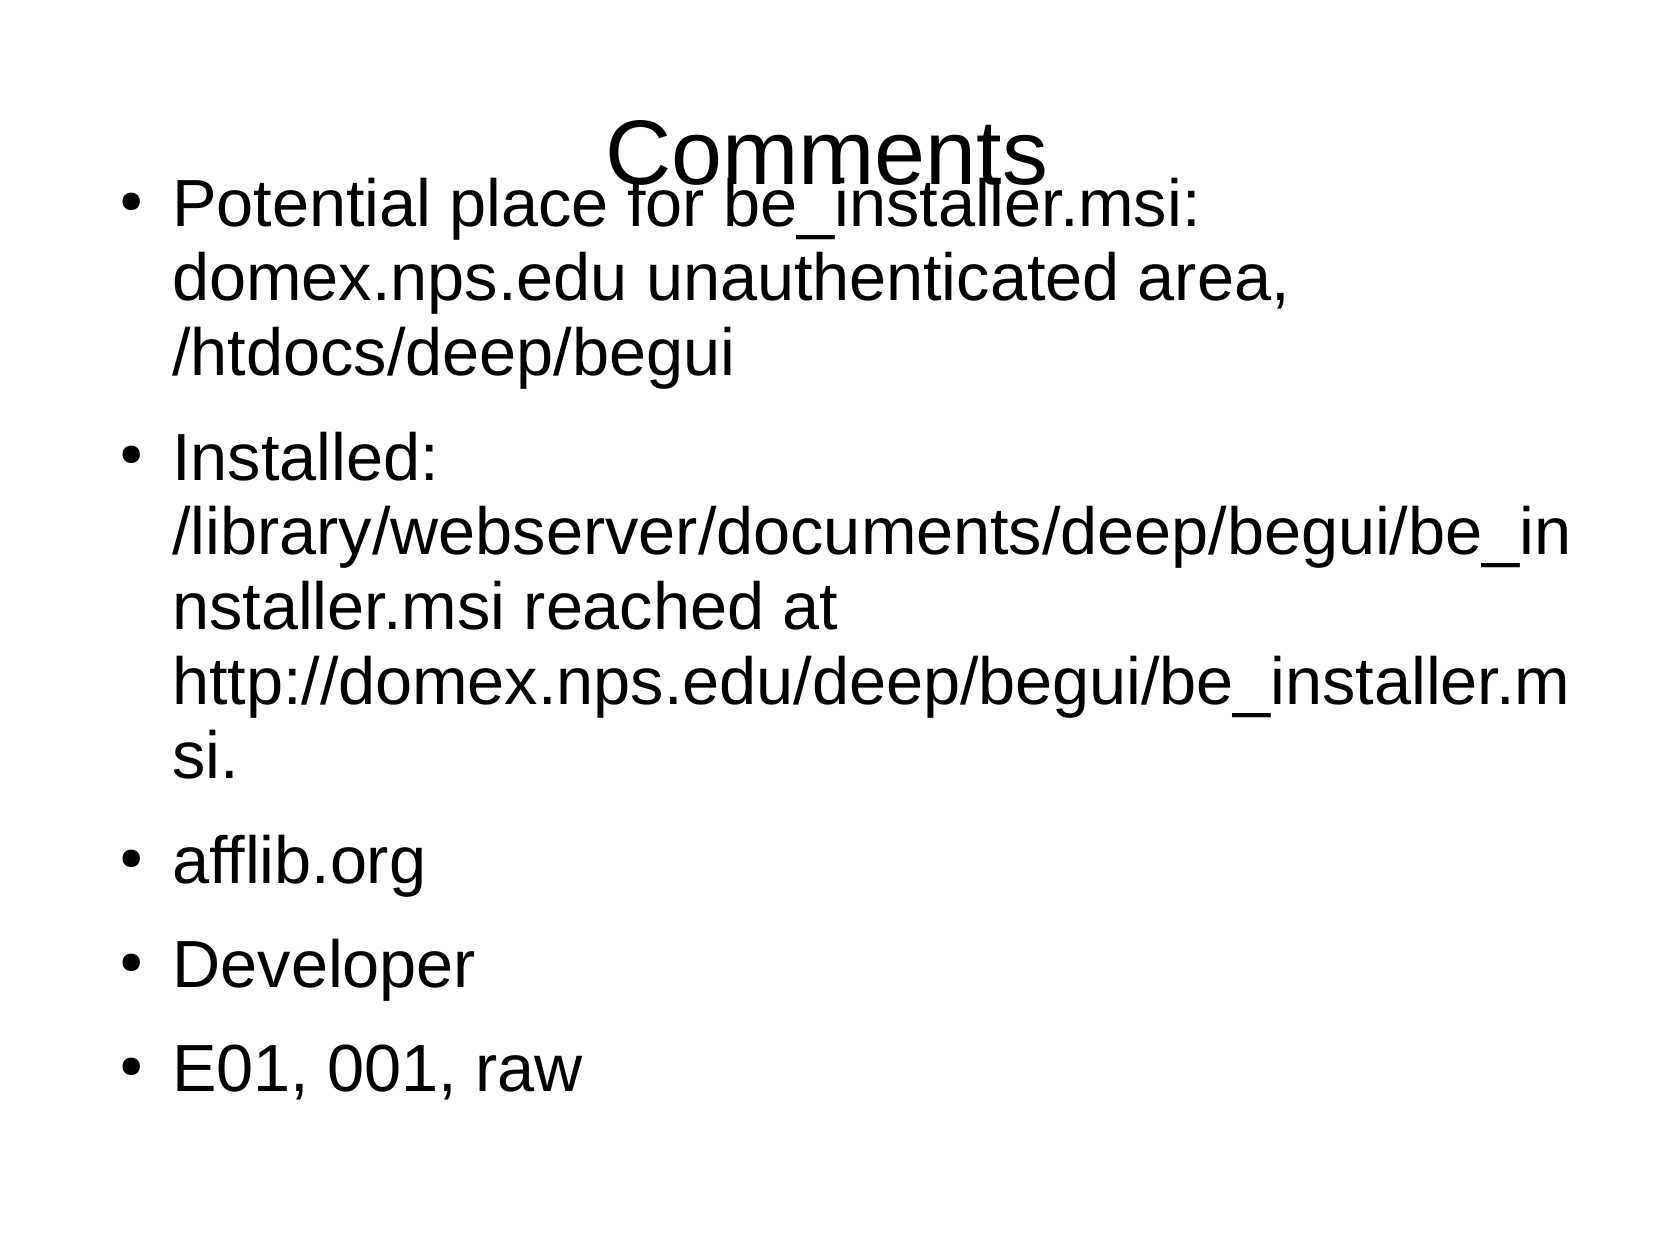

# Comments
Potential place for be_installer.msi: domex.nps.edu unauthenticated area, /htdocs/deep/begui
Installed: /library/webserver/documents/deep/begui/be_innstaller.msi reached at http://domex.nps.edu/deep/begui/be_installer.msi.
afflib.org
Developer
E01, 001, raw